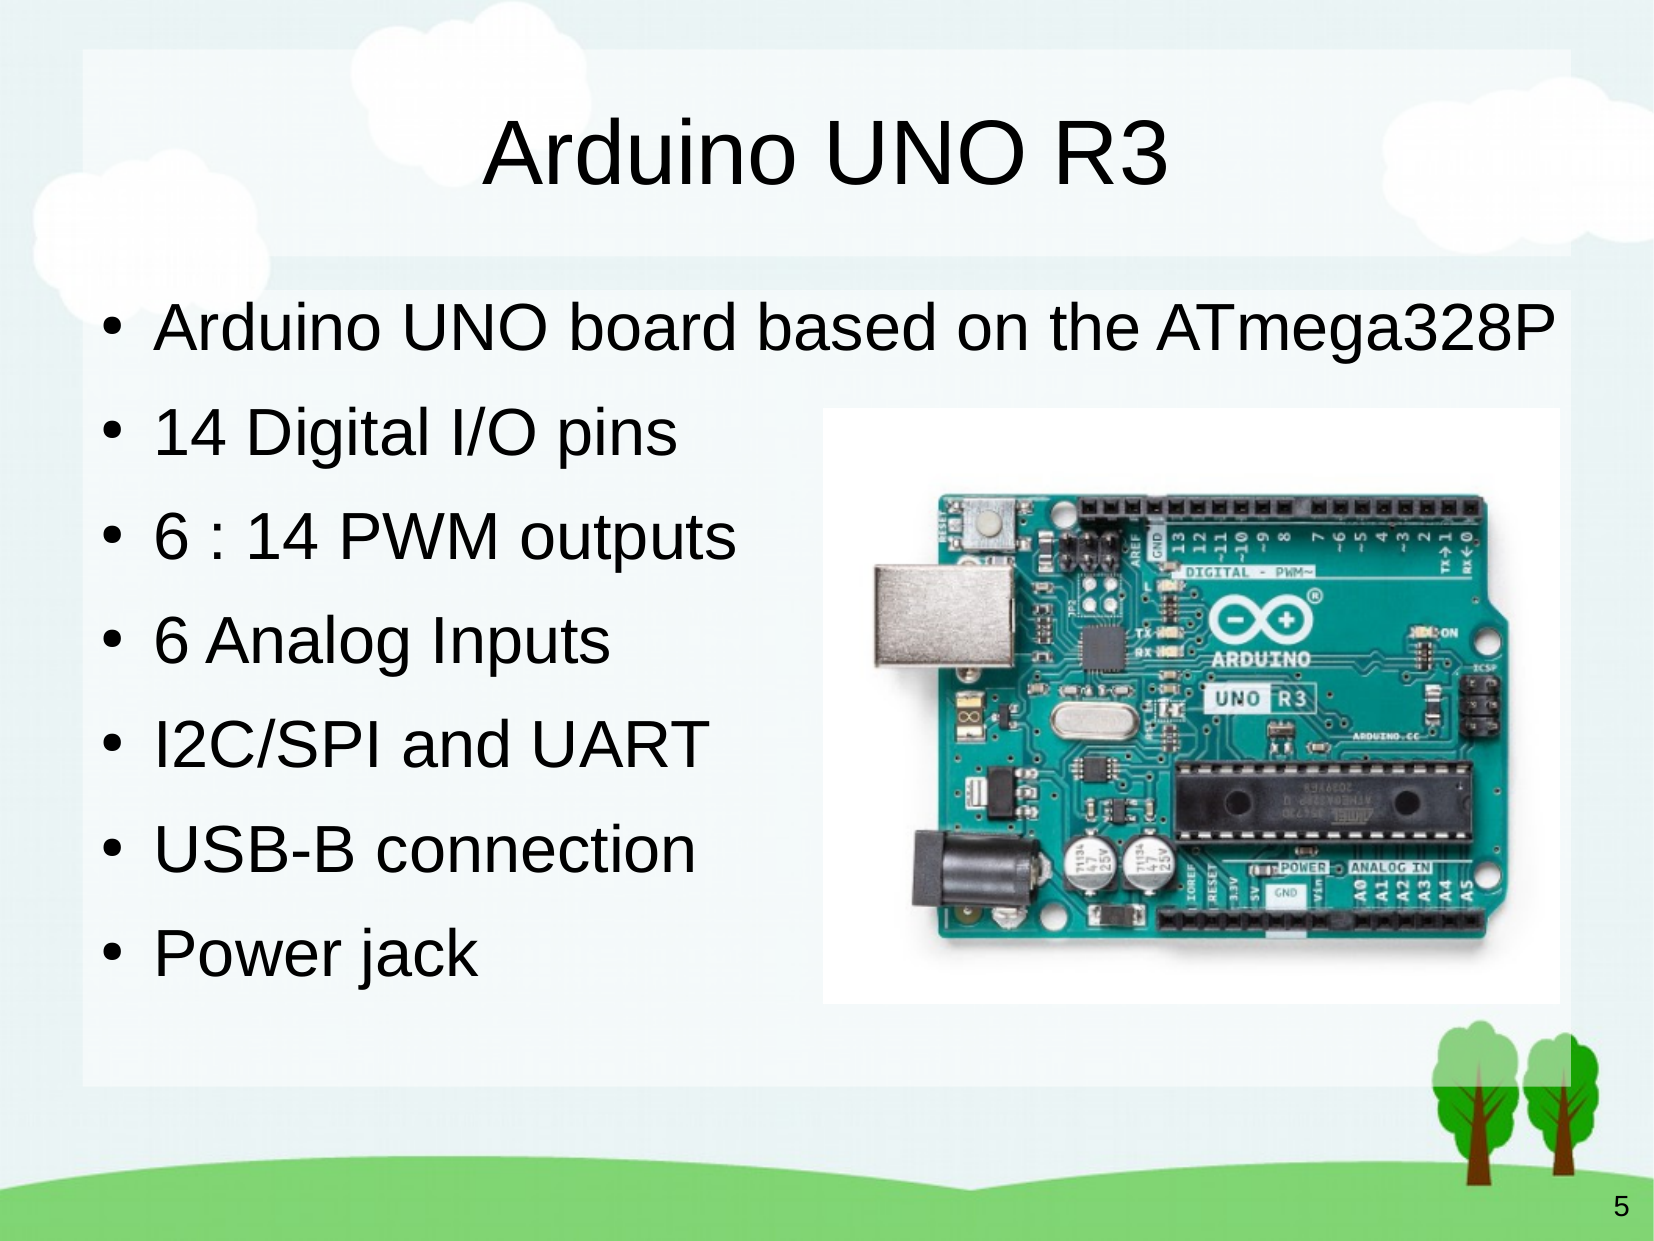

# Arduino UNO R3
Arduino UNO board based on the ATmega328P
14 Digital I/O pins
6 : 14 PWM outputs
6 Analog Inputs
I2C/SPI and UART
USB-B connection
Power jack
5